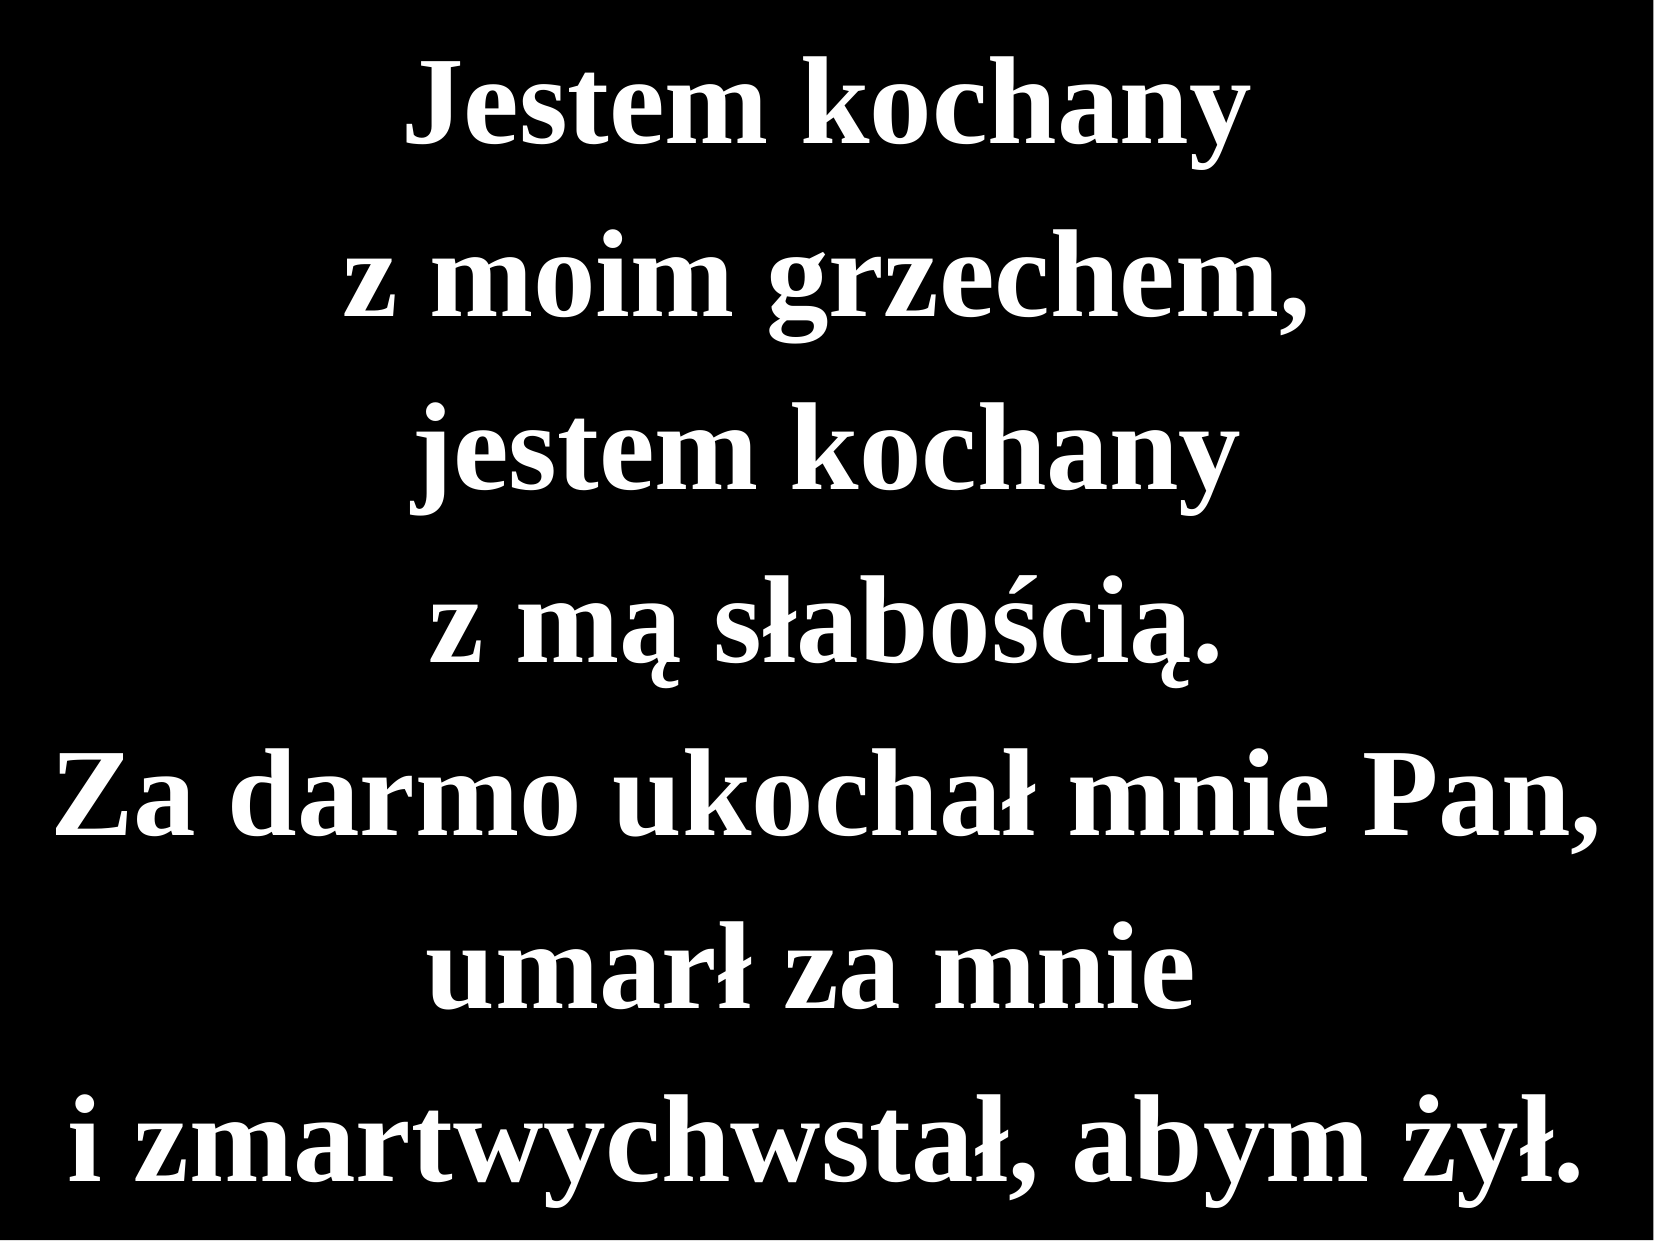

# Jestem kochany ppp z moim grzechem, ppp jestem kochany ppp z mą słabością. ppp Za darmo ukochał mnie Pan, ppp umarł za mnie ppp i zmartwychwstał, abym żył.